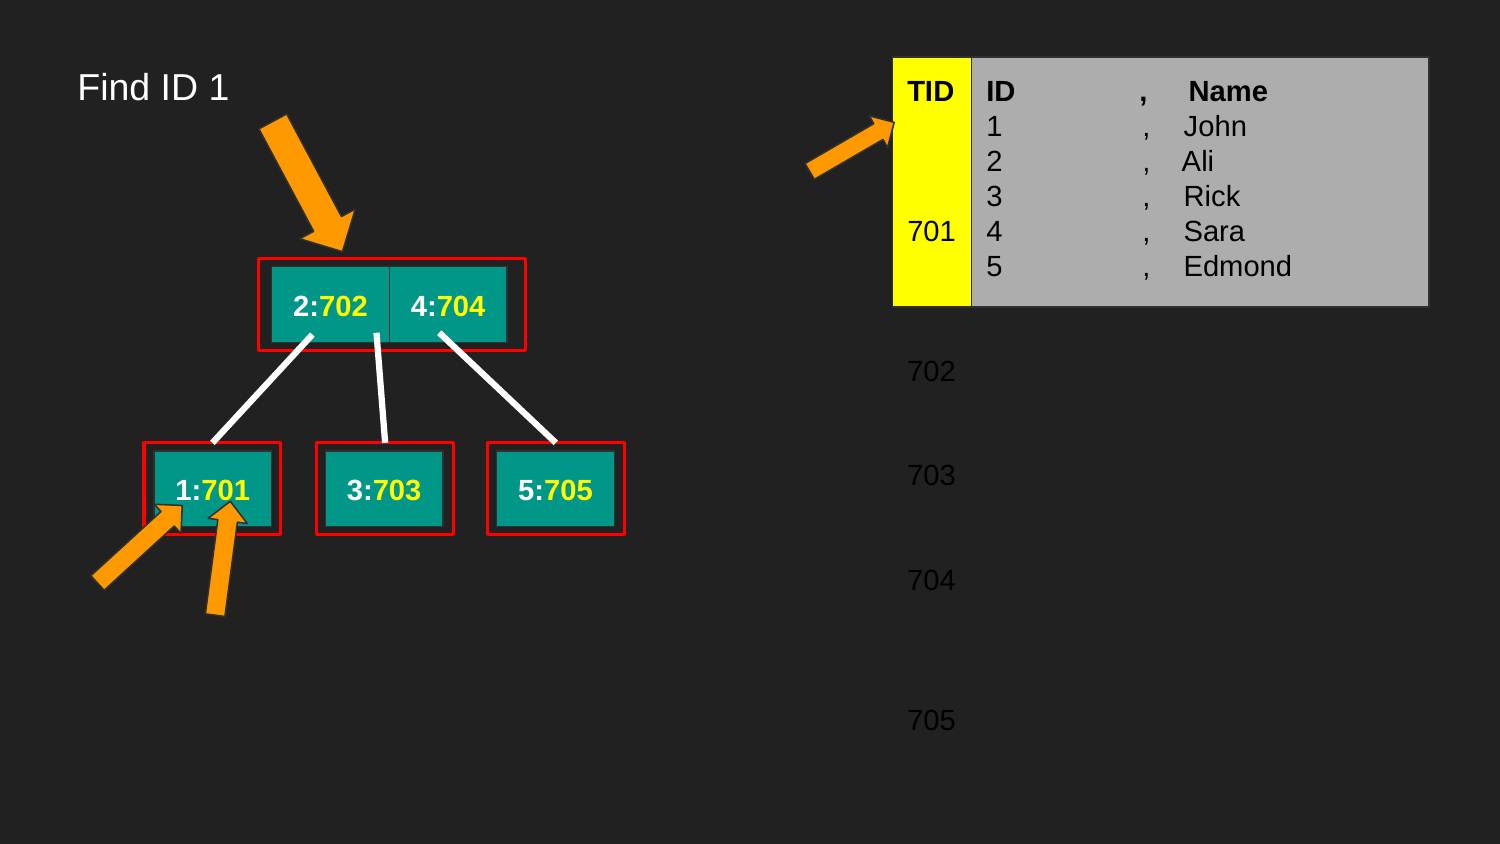

Find ID 1
TID
701
702
703
704
705
ID , Name
1 , John
2 , Ali
3 , Rick
4 , Sara
5 , Edmond
2:702
4:704
1:701
3:703
5:705